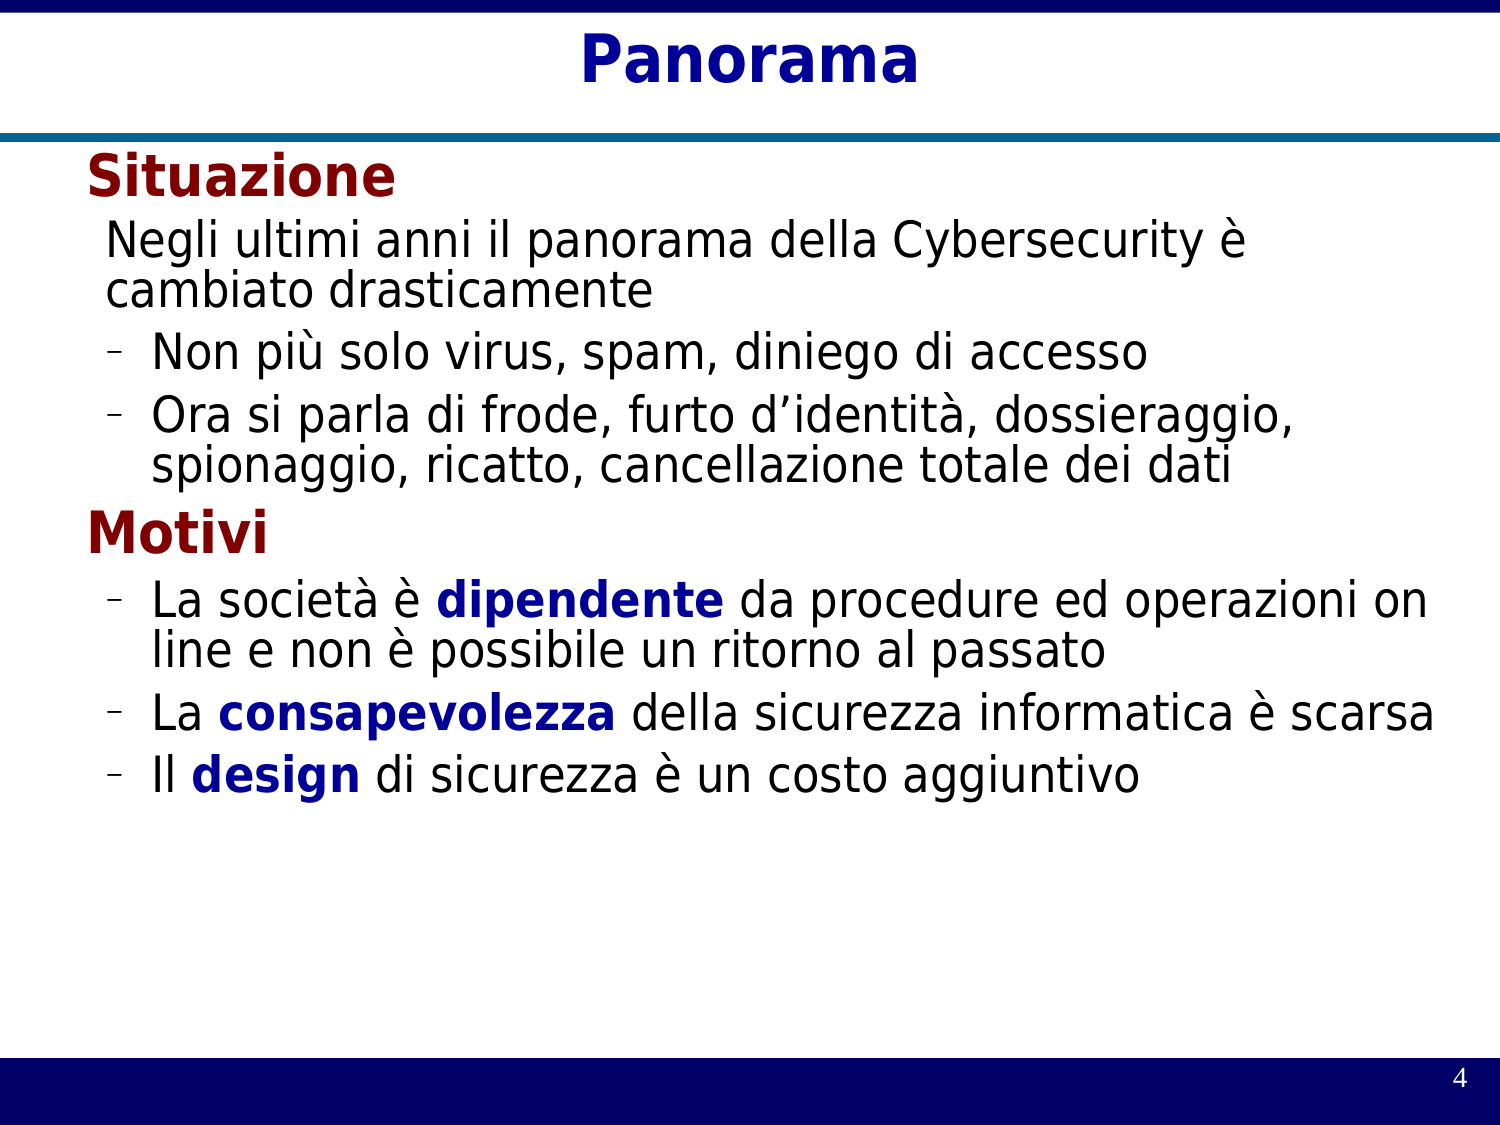

# Panorama
Situazione
Negli ultimi anni il panorama della Cybersecurity è cambiato drasticamente
Non più solo virus, spam, diniego di accesso
Ora si parla di frode, furto d’identità, dossieraggio, spionaggio, ricatto, cancellazione totale dei dati
Motivi
La società è dipendente da procedure ed operazioni on line e non è possibile un ritorno al passato
La consapevolezza della sicurezza informatica è scarsa
Il design di sicurezza è un costo aggiuntivo